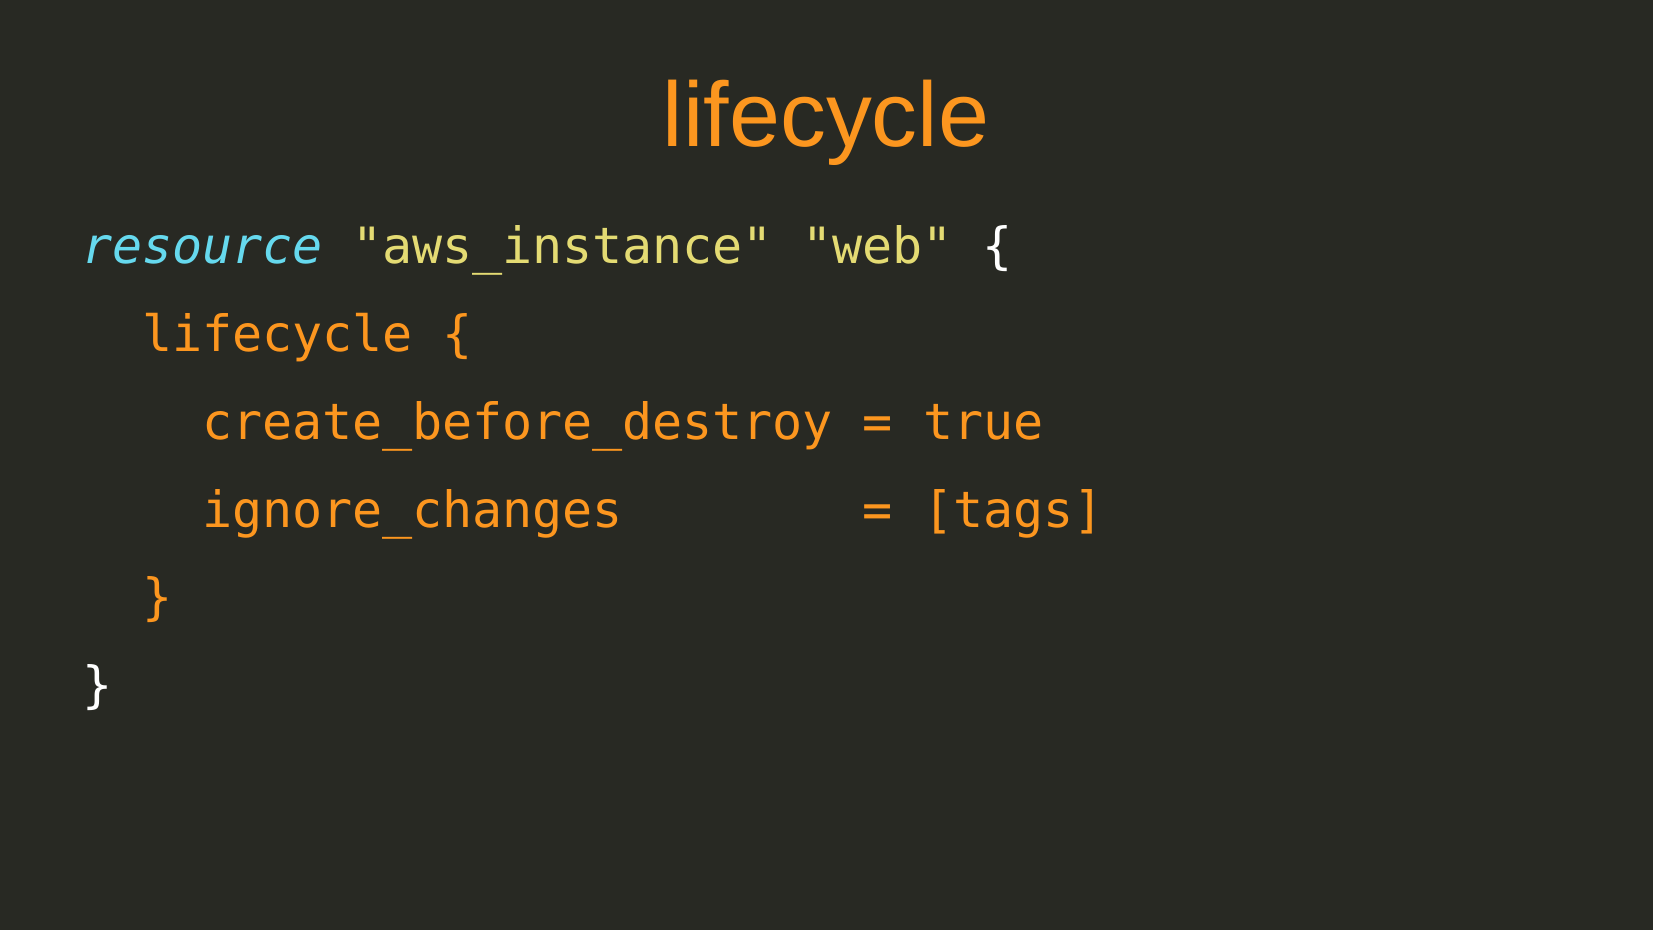

# lifecycle
resource "aws_instance" "web" {
 lifecycle {
 create_before_destroy = true
 ignore_changes = [tags]
 }
}